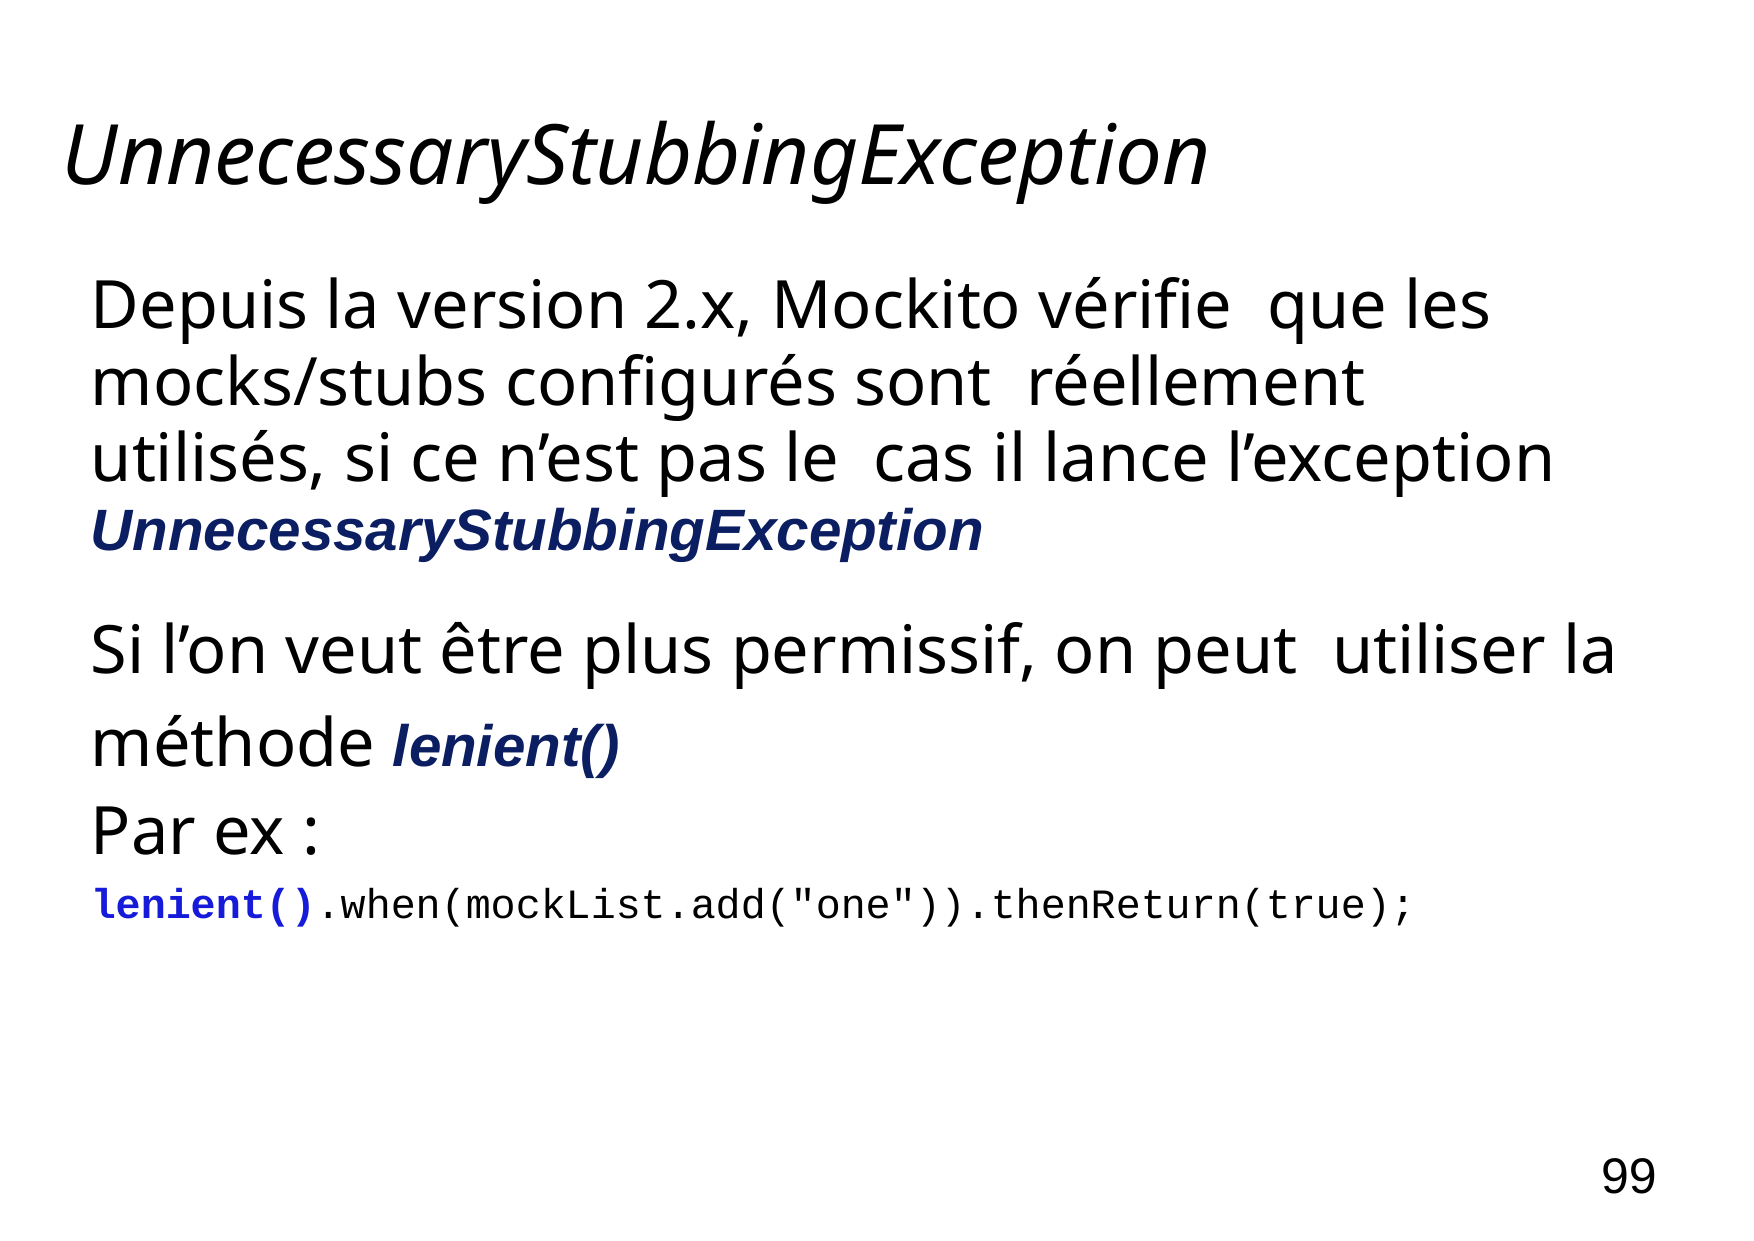

# UnnecessaryStubbingException
Depuis la version 2.x, Mockito vérifie que les mocks/stubs configurés sont réellement utilisés, si ce n’est pas le cas il lance l’exception UnnecessaryStubbingException
Si l’on veut être plus permissif, on peut utiliser la méthode lenient()
Par ex :
lenient().when(mockList.add("one")).thenReturn(true);
99